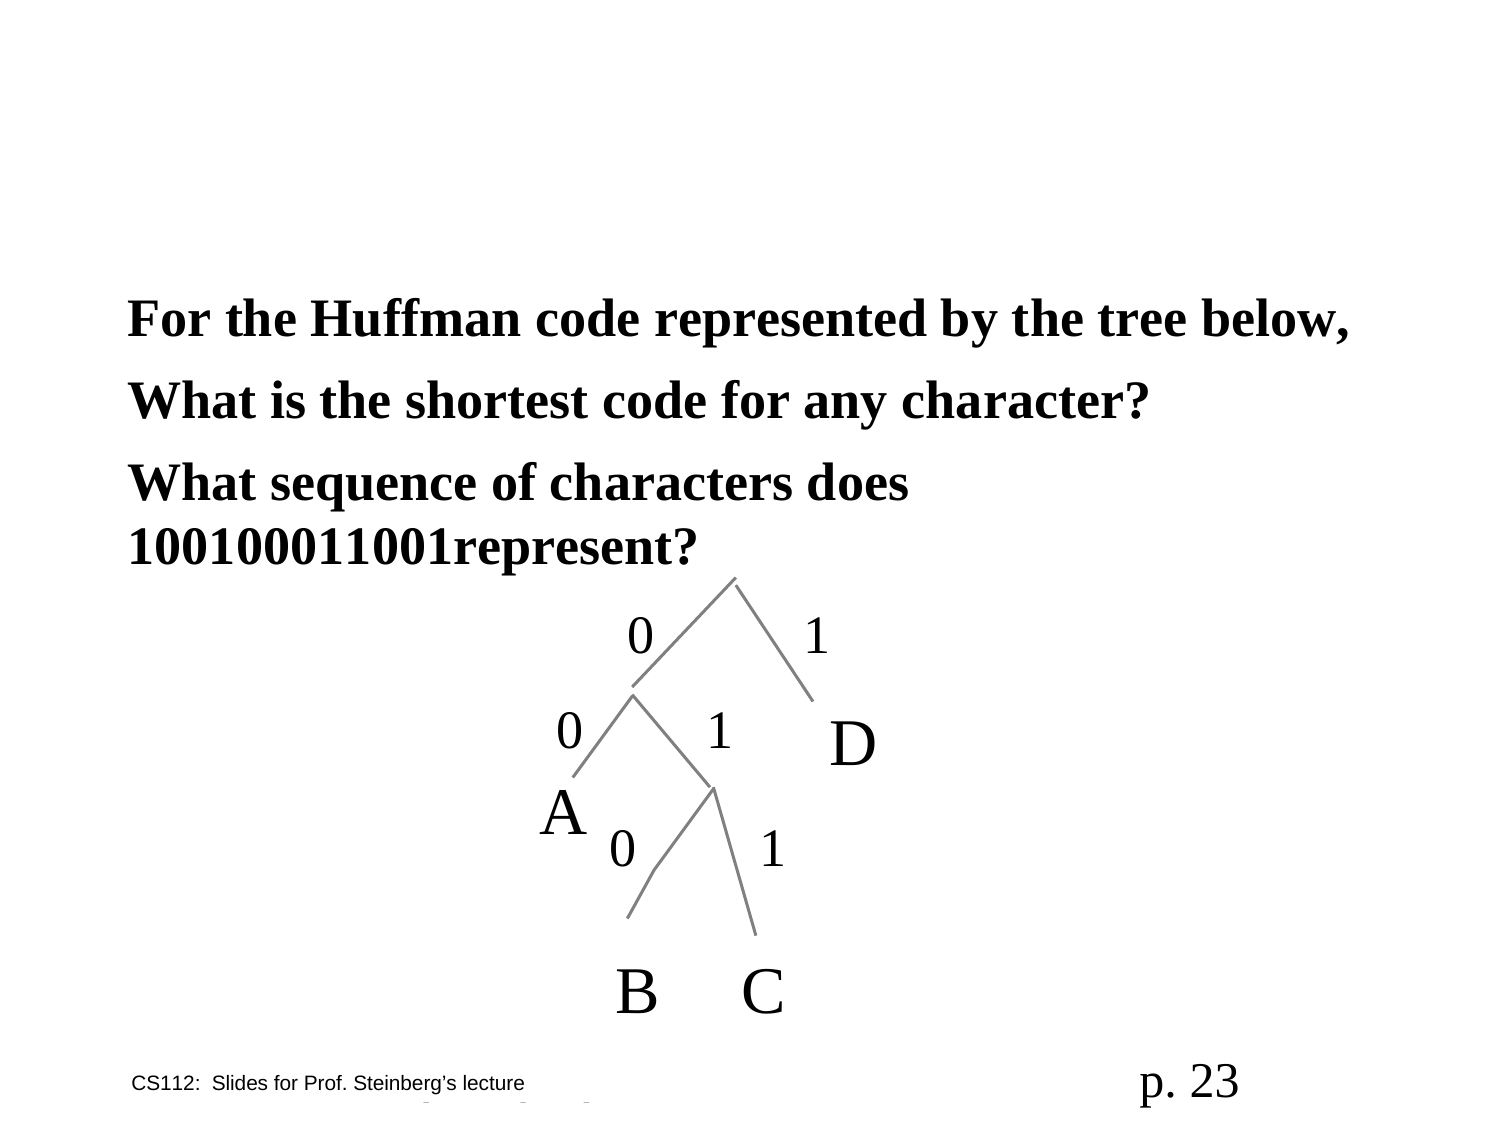

#
For the Huffman code represented by the tree below,
What is the shortest code for any character?
What sequence of characters does 100100011001represent?
0	 1
0	1
D
A
0	1
B
C